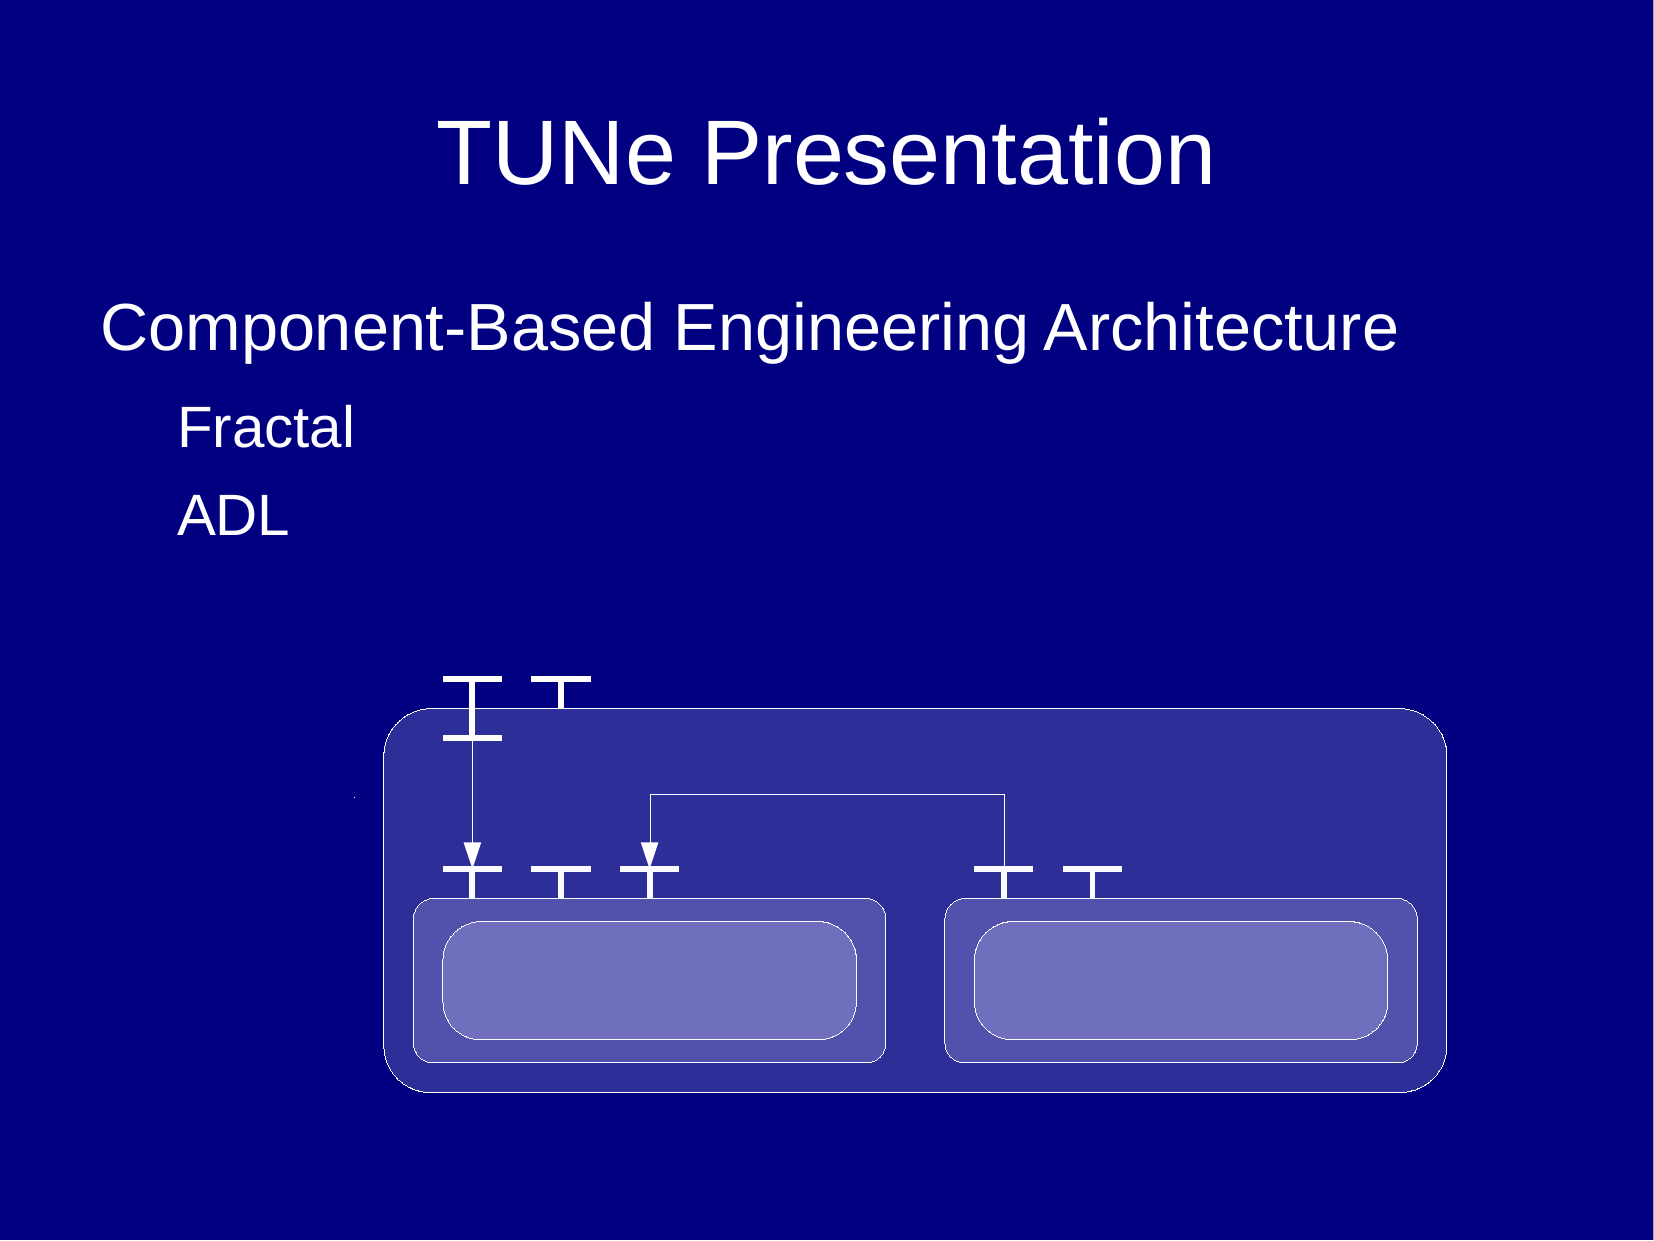

# TUNe Presentation
Component-Based Engineering Architecture
Fractal
ADL